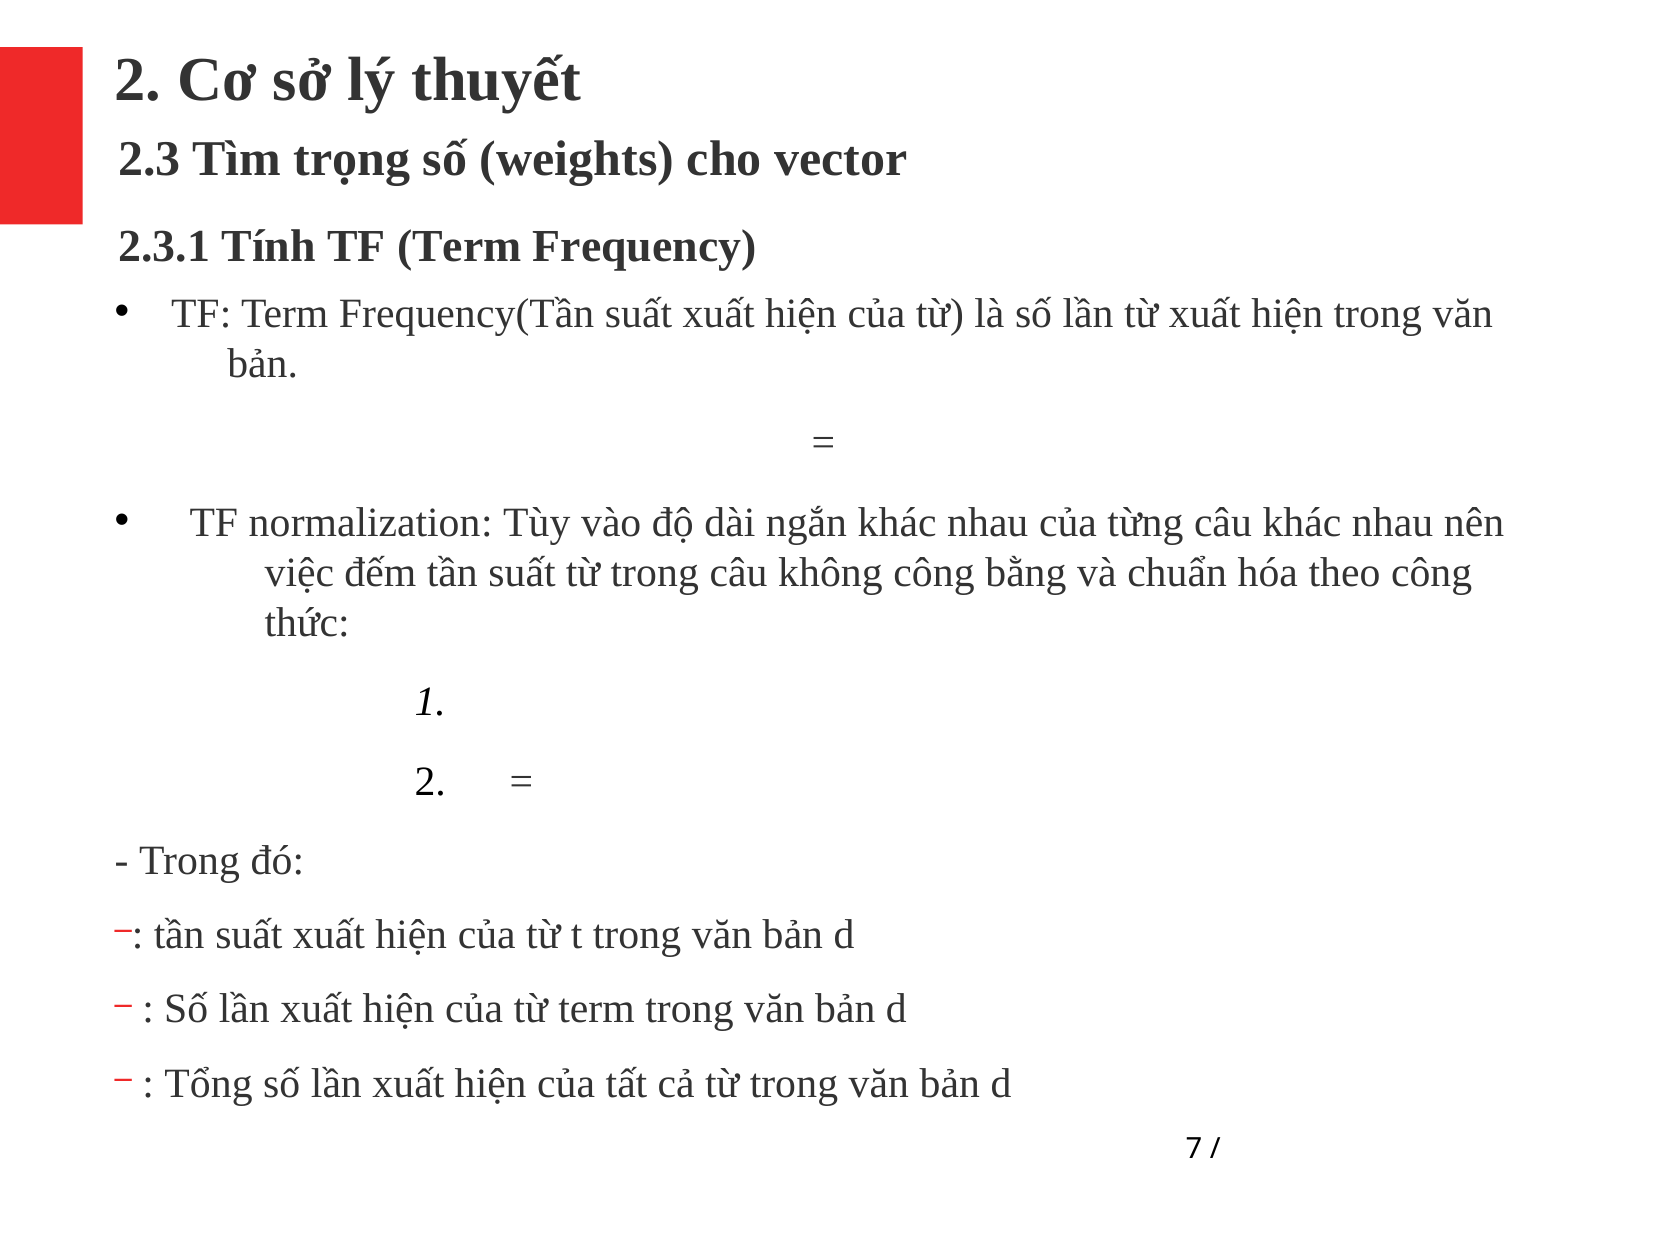

2. Cơ sở lý thuyết
2.3 Tìm trọng số (weights) cho vector
2.3.1 Tính TF (Term Frequency)
TF: Term Frequency(Tần suất xuất hiện của từ) là số lần từ xuất hiện trong văn bản.
=
TF normalization: Tùy vào độ dài ngắn khác nhau của từng câu khác nhau nên việc đếm tần suất từ trong câu không công bằng và chuẩn hóa theo công thức:
 =
- Trong đó:
: tần suất xuất hiện của từ t trong văn bản d
 : Số lần xuất hiện của từ term trong văn bản d
 : Tổng số lần xuất hiện của tất cả từ trong văn bản d